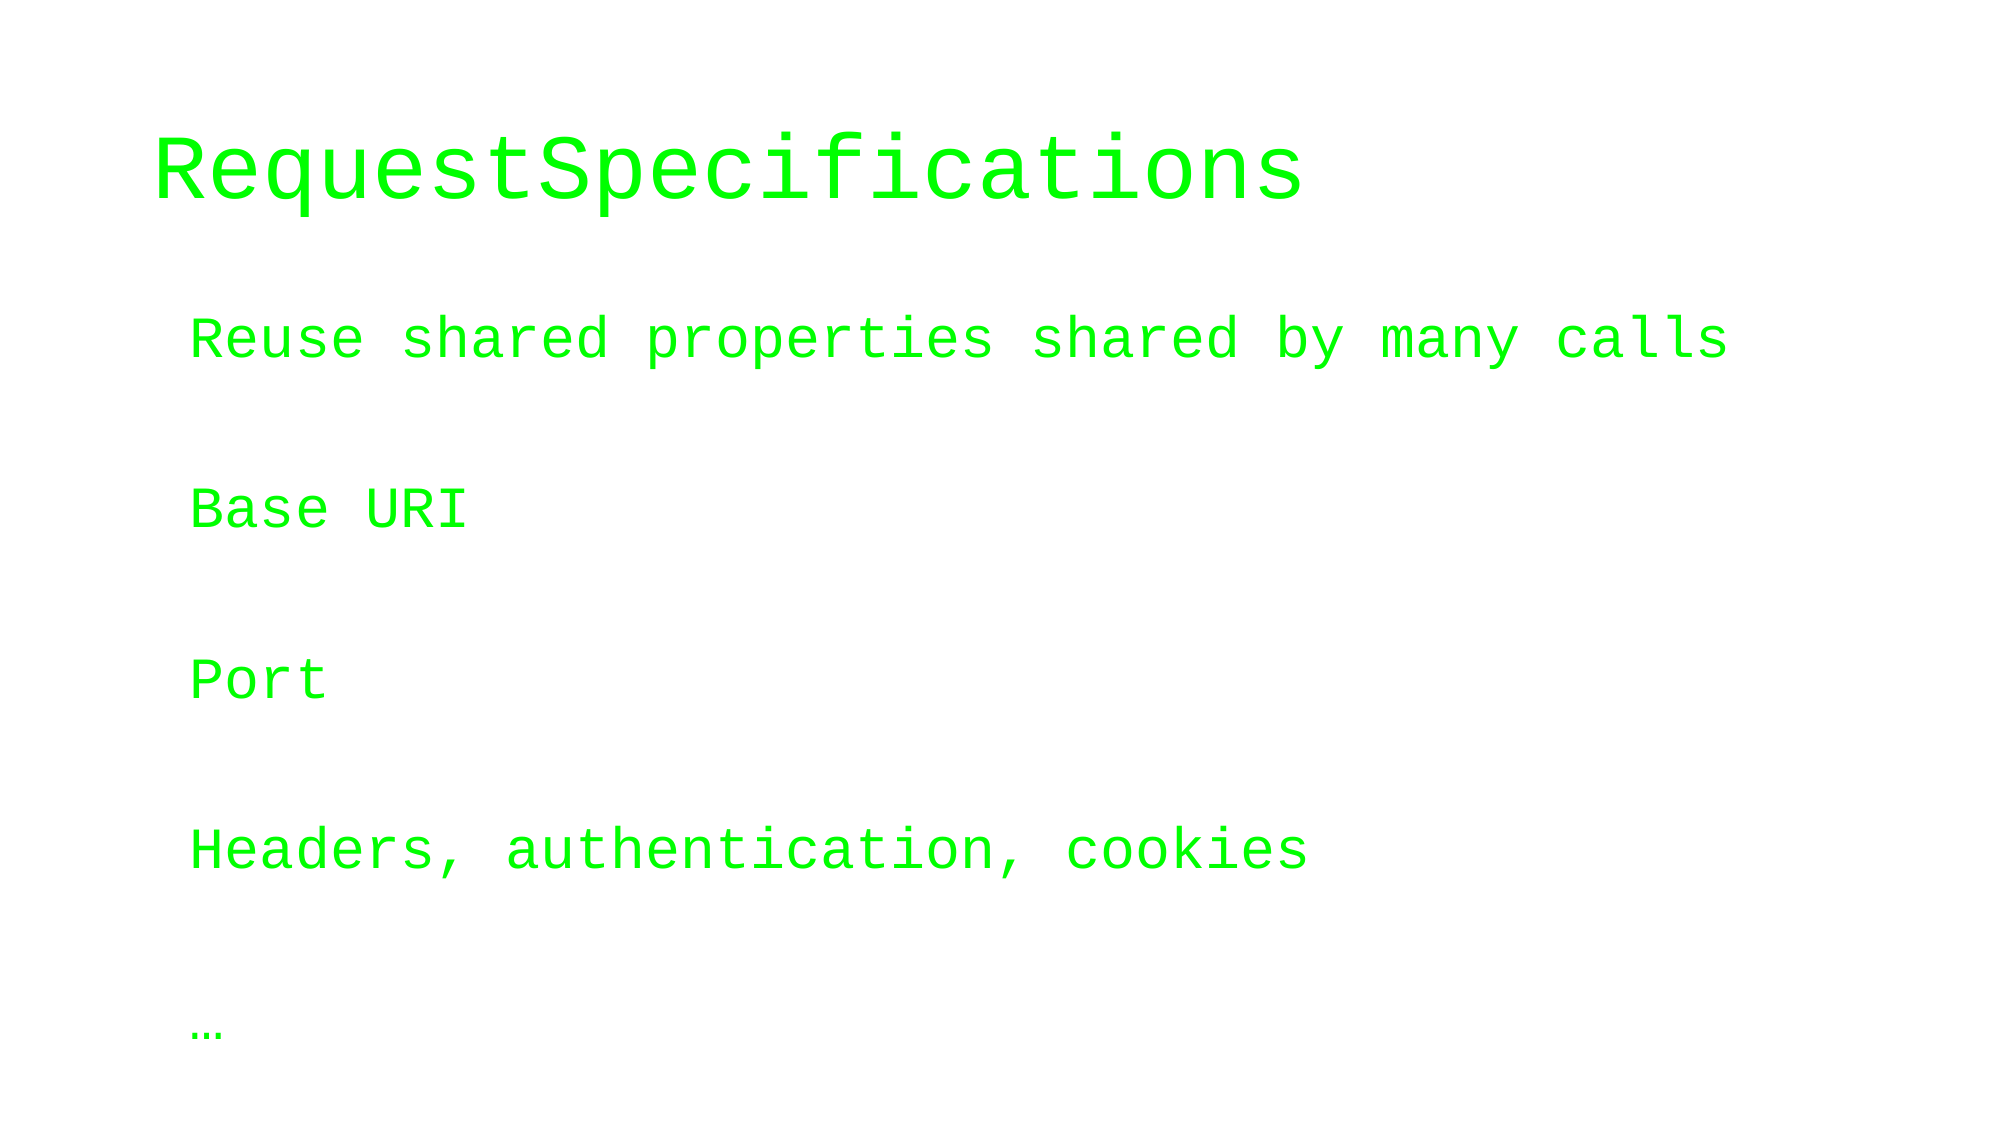

# RequestSpecifications
Reuse shared properties shared by many calls
Base URI
Port
Headers, authentication, cookies
…